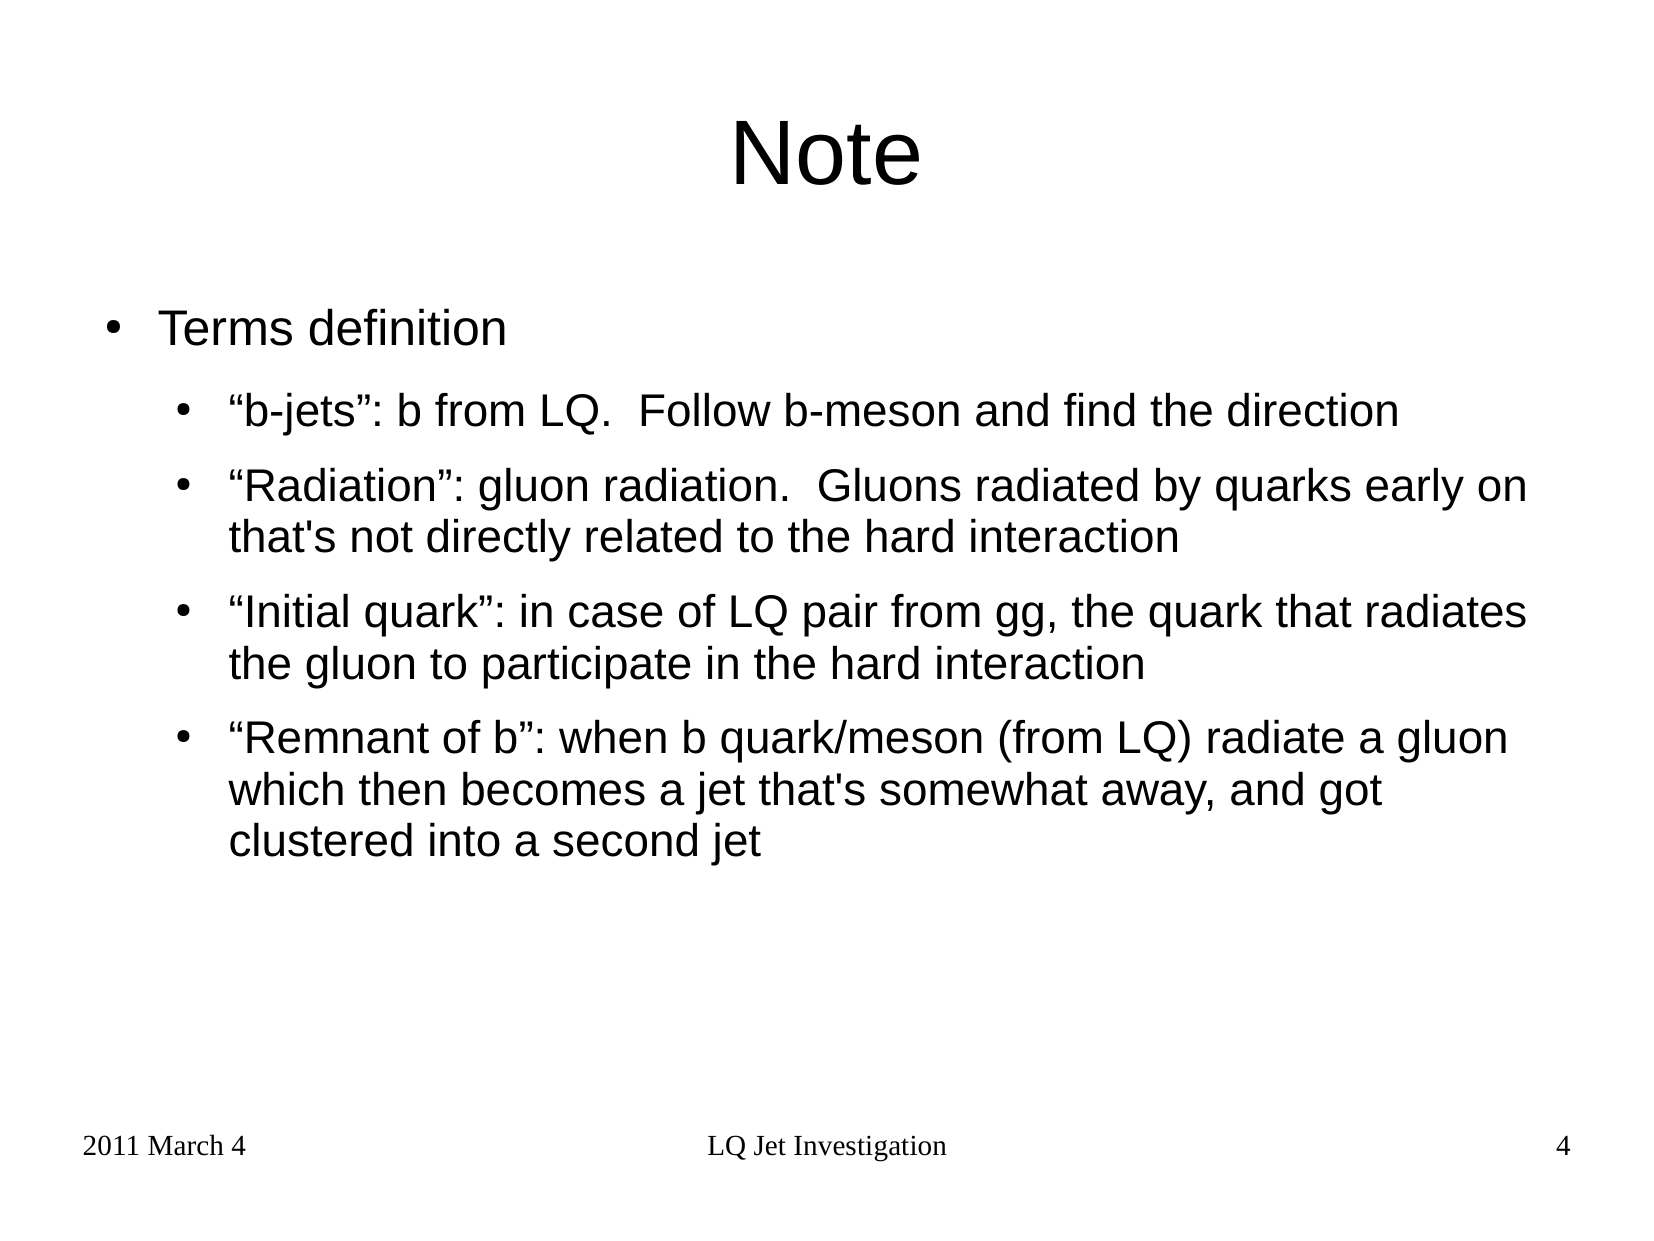

# Note
Terms definition
“b-jets”: b from LQ. Follow b-meson and find the direction
“Radiation”: gluon radiation. Gluons radiated by quarks early on that's not directly related to the hard interaction
“Initial quark”: in case of LQ pair from gg, the quark that radiates the gluon to participate in the hard interaction
“Remnant of b”: when b quark/meson (from LQ) radiate a gluon which then becomes a jet that's somewhat away, and got clustered into a second jet
2011 March 4
LQ Jet Investigation
4